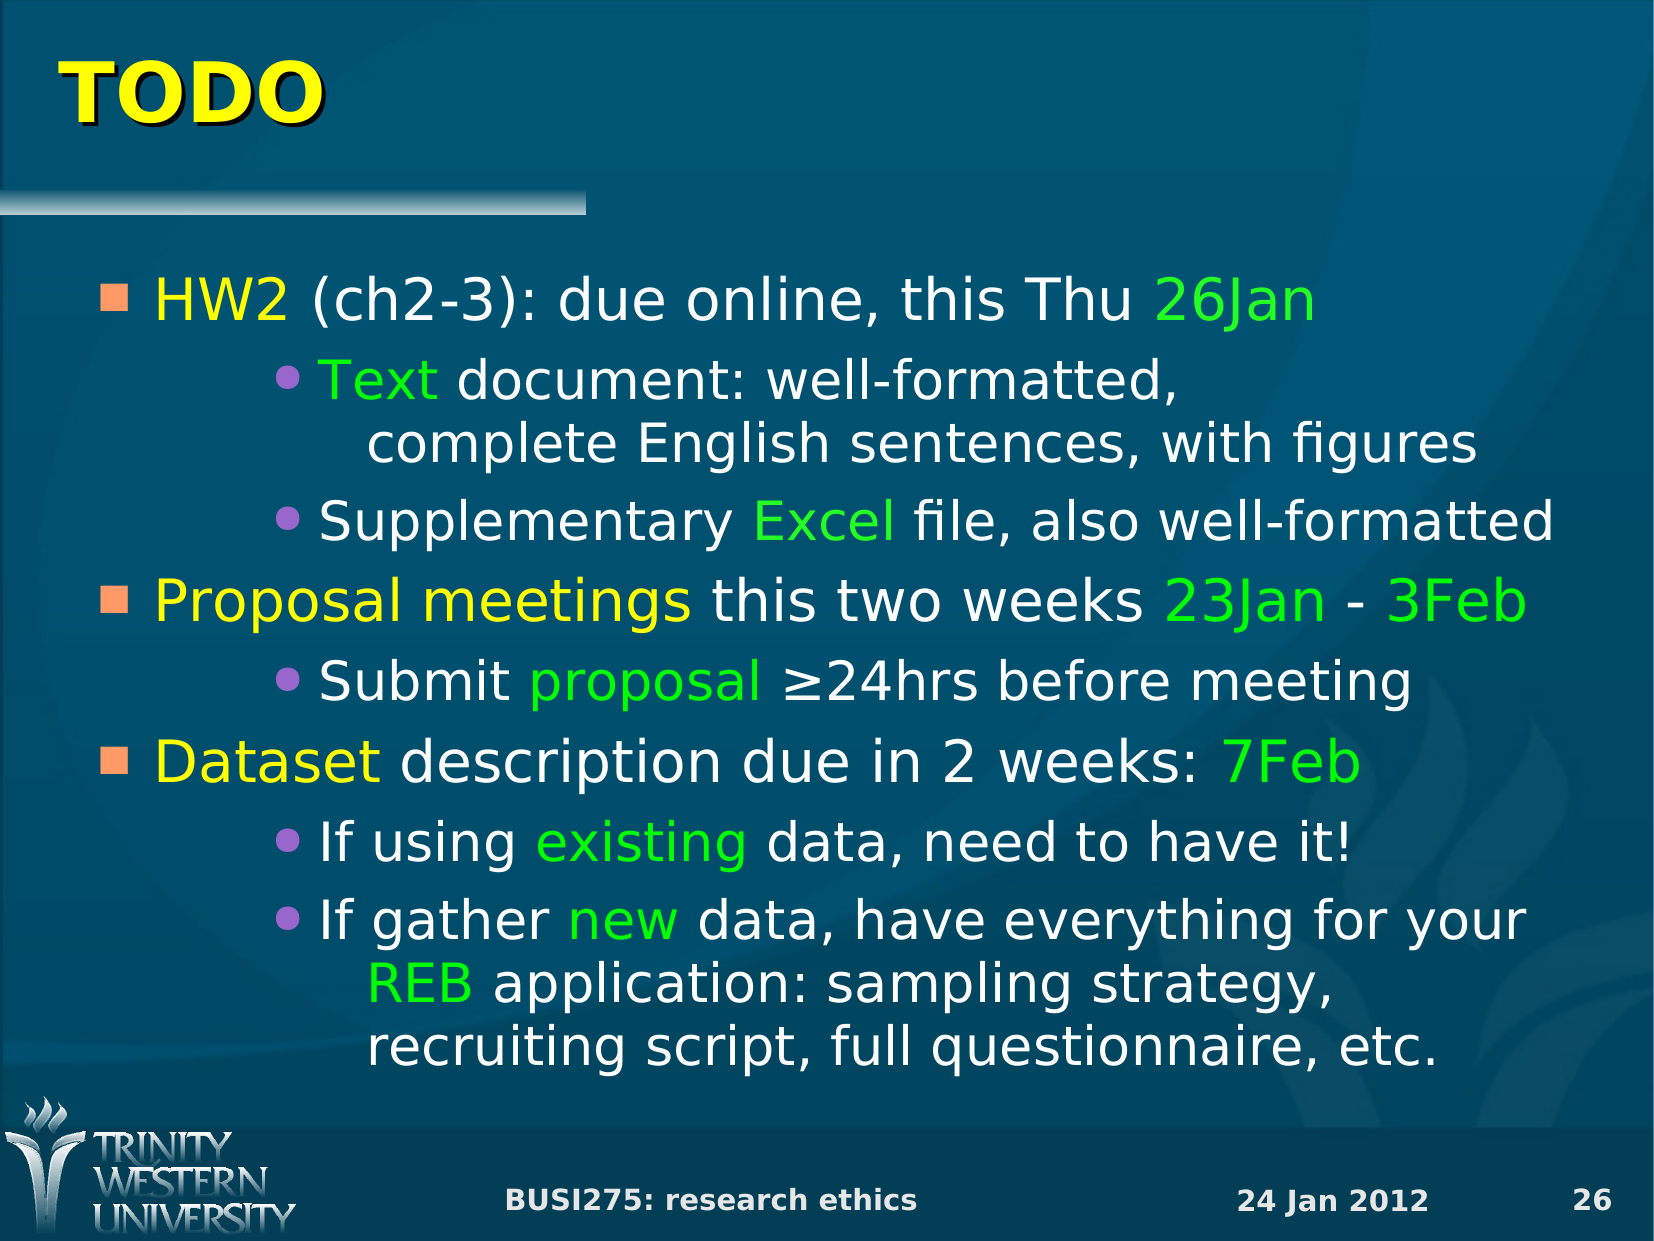

# TODO
HW2 (ch2-3): due online, this Thu 26Jan
Text document: well-formatted,
complete English sentences, with figures
Supplementary Excel file, also well-formatted
Proposal meetings this two weeks 23Jan - 3Feb
Submit proposal ≥24hrs before meeting
Dataset description due in 2 weeks: 7Feb
If using existing data, need to have it!
If gather new data, have everything for your REB application: sampling strategy, recruiting script, full questionnaire, etc.
BUSI275: research ethics
24 Jan 2012
26